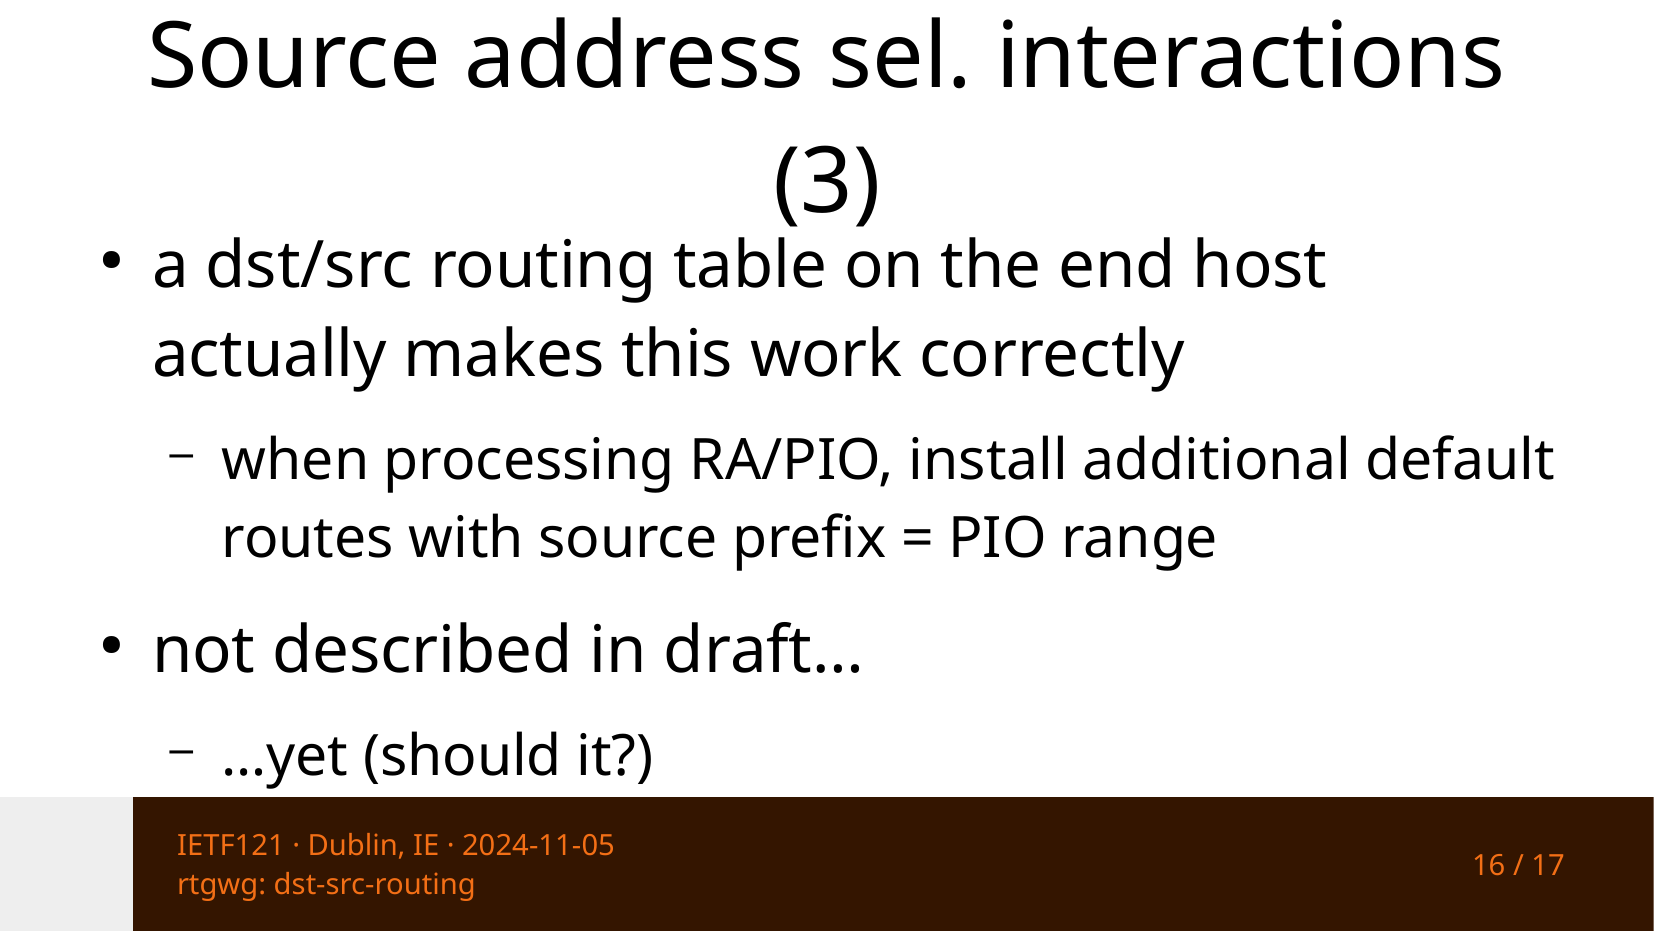

# Source address sel. interactions (3)
a dst/src routing table on the end host actually makes this work correctly
when processing RA/PIO, install additional default routes with source prefix = PIO range
not described in draft…
…yet (should it?)
SiNOG7 · Ljubljana
16